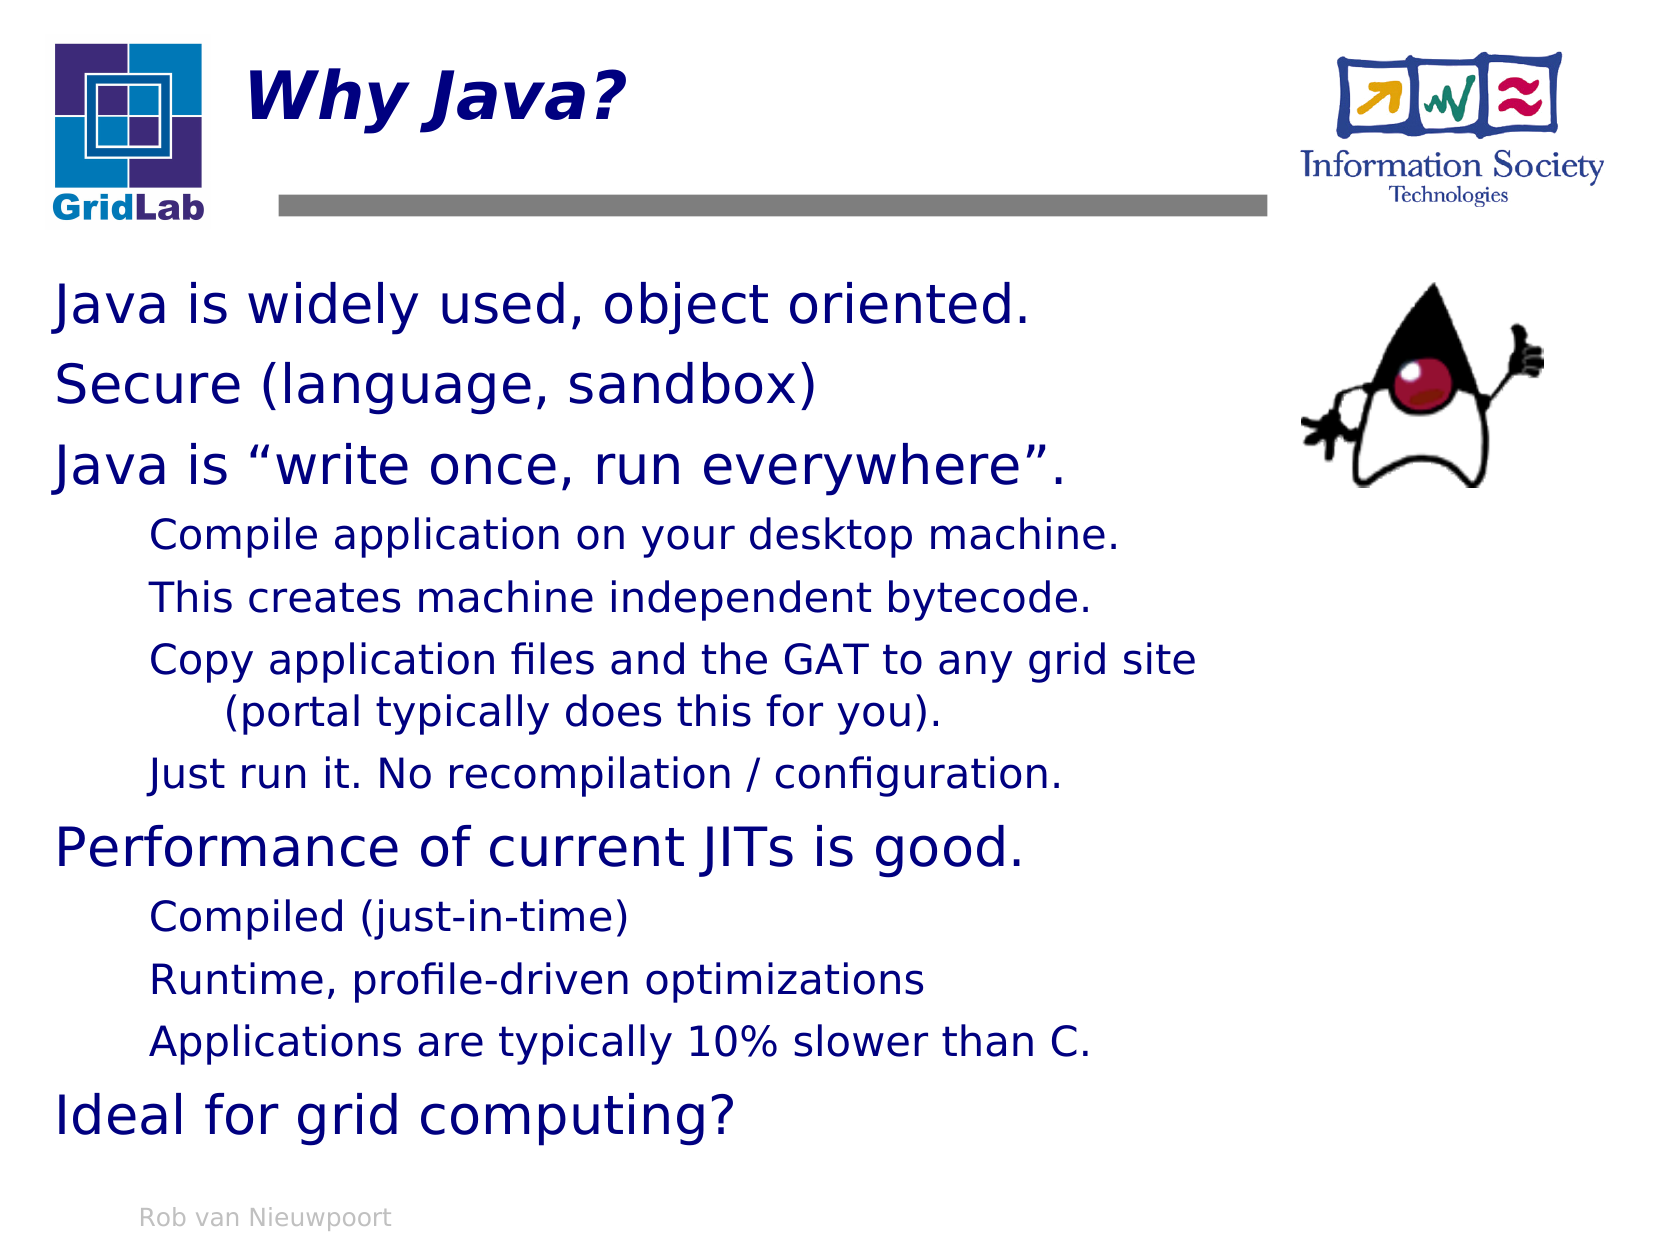

# Why Java?
Java is widely used, object oriented.
Secure (language, sandbox)
Java is “write once, run everywhere”.
Compile application on your desktop machine.
This creates machine independent bytecode.
Copy application files and the GAT to any grid site
(portal typically does this for you).
Just run it. No recompilation / configuration.
Performance of current JITs is good.
Compiled (just-in-time)
Runtime, profile-driven optimizations
Applications are typically 10% slower than C.
Ideal for grid computing?